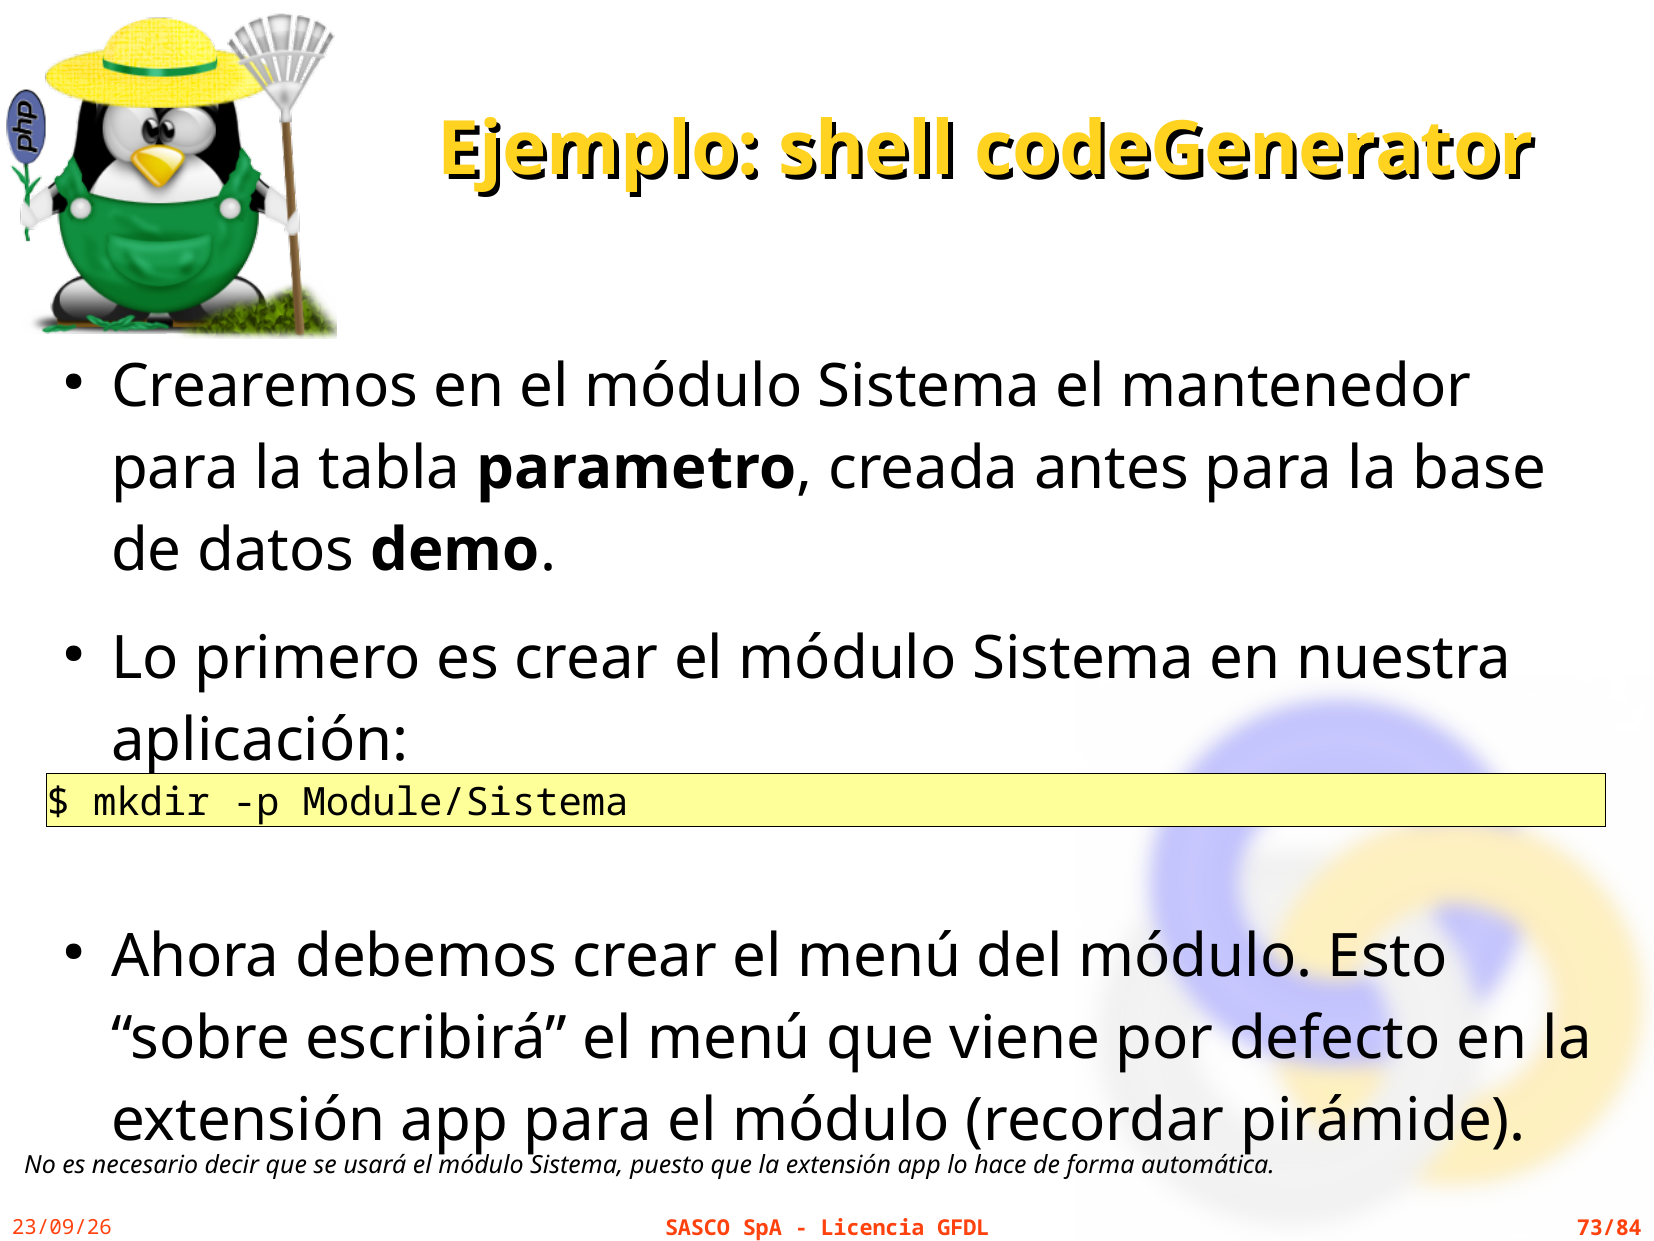

# Ejemplo: shell codeGenerator
Crearemos en el módulo Sistema el mantenedor para la tabla parametro, creada antes para la base de datos demo.
Lo primero es crear el módulo Sistema en nuestra aplicación:
Ahora debemos crear el menú del módulo. Esto “sobre escribirá” el menú que viene por defecto en la extensión app para el módulo (recordar pirámide).
$ mkdir -p Module/Sistema
No es necesario decir que se usará el módulo Sistema, puesto que la extensión app lo hace de forma automática.
SASCO SpA - Licencia GFDL
73